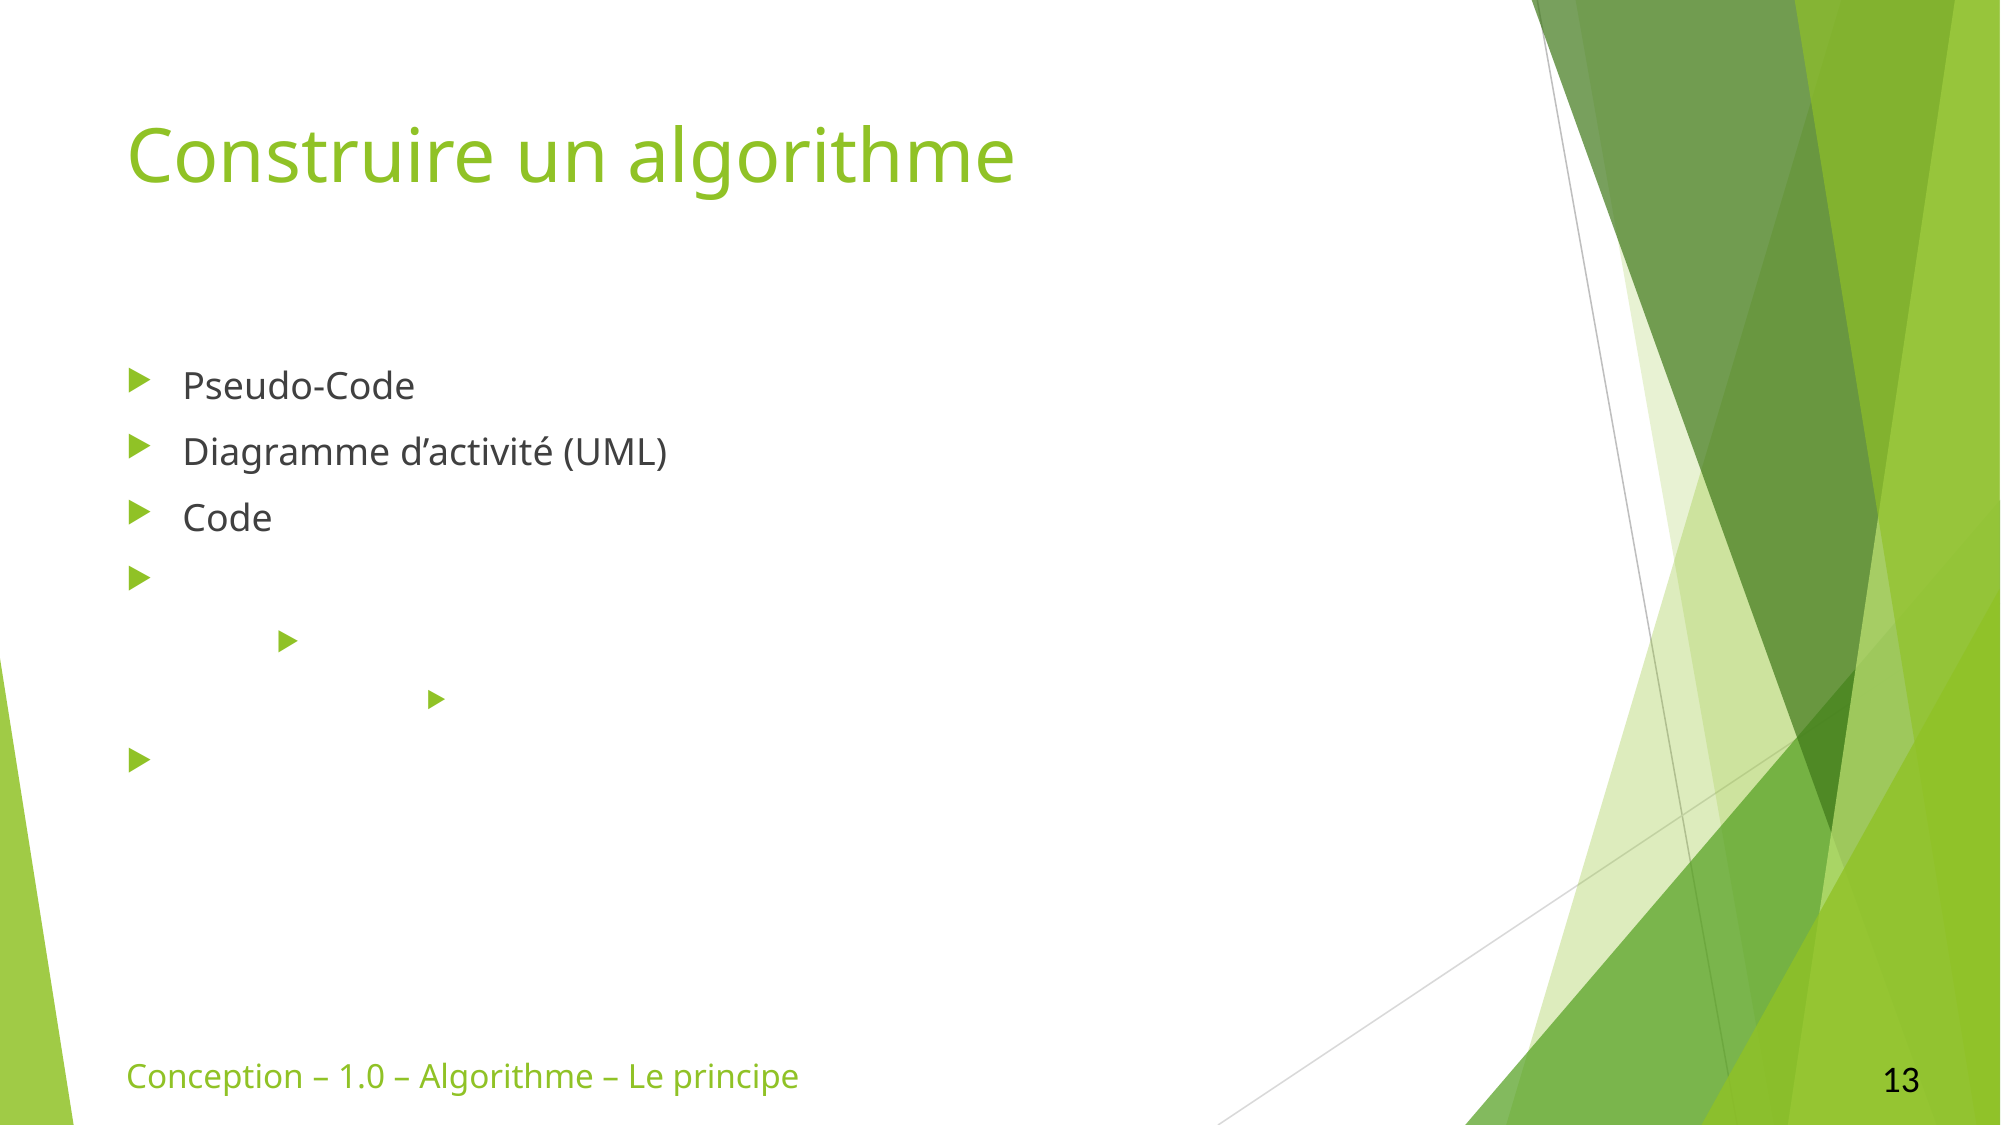

# Construire un algorithme
Pseudo-Code
Diagramme d’activité (UML)
Code
Conception – 1.0 – Algorithme – Le principe